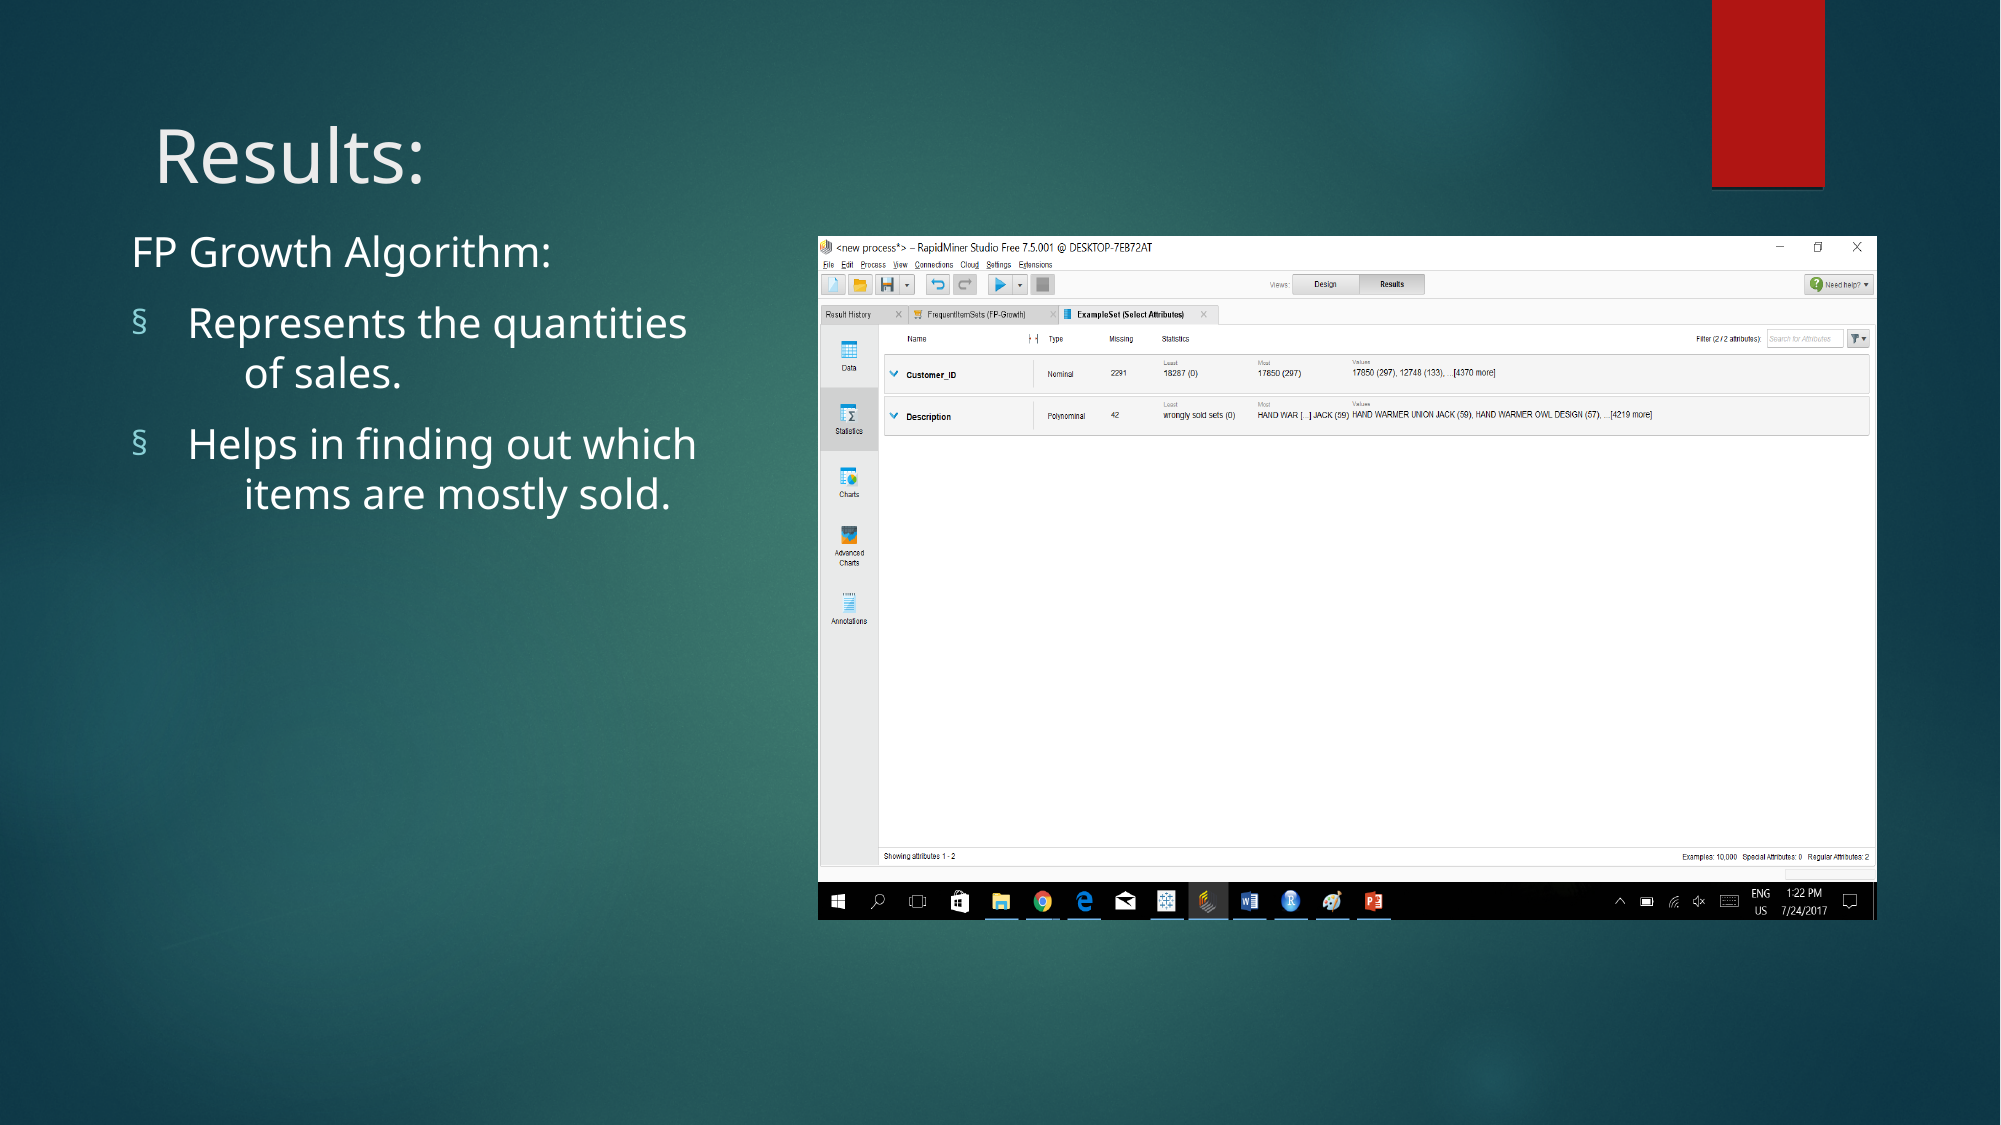

# Results:
FP Growth Algorithm:
Represents the quantities of sales.
Helps in finding out which items are mostly sold.